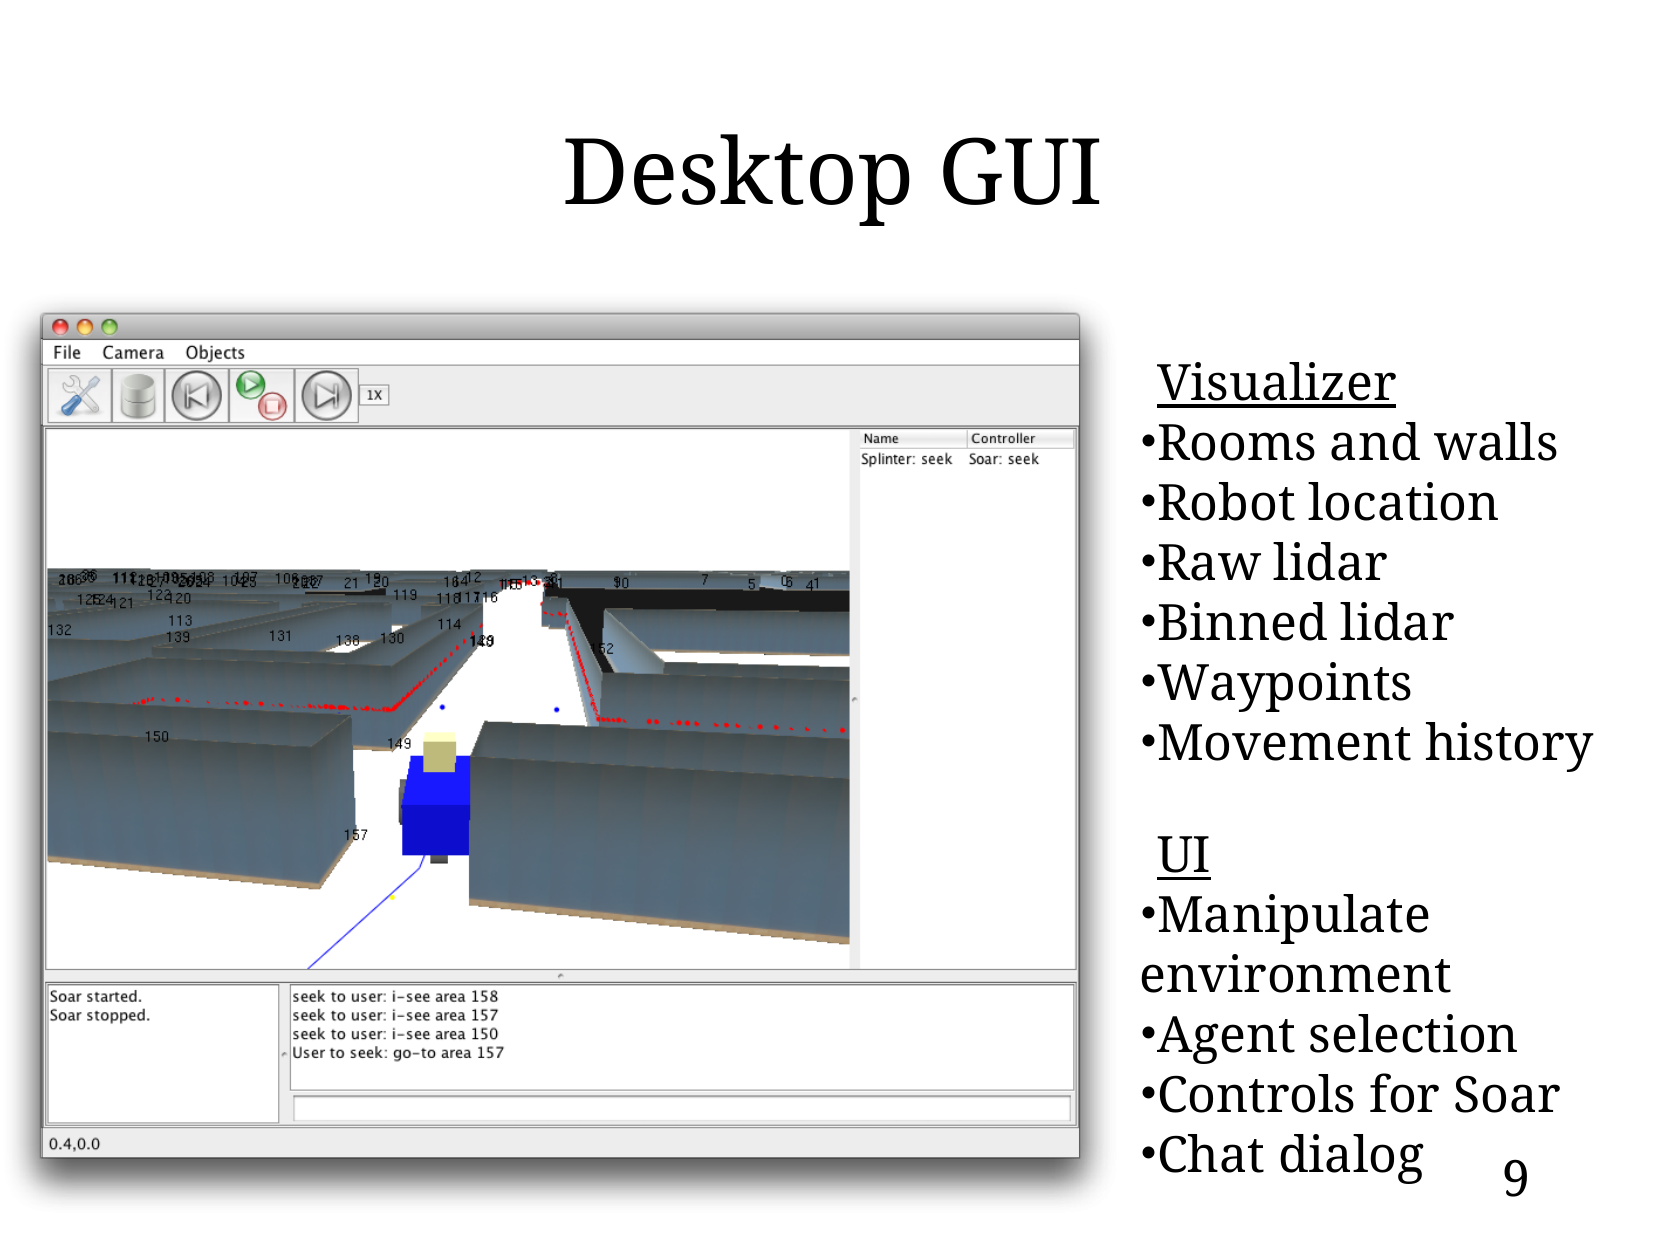

# Desktop GUI
Visualizer
Rooms and walls
Robot location
Raw lidar
Binned lidar
Waypoints
Movement history
UI
Manipulate environment
Agent selection
Controls for Soar
Chat dialog
9